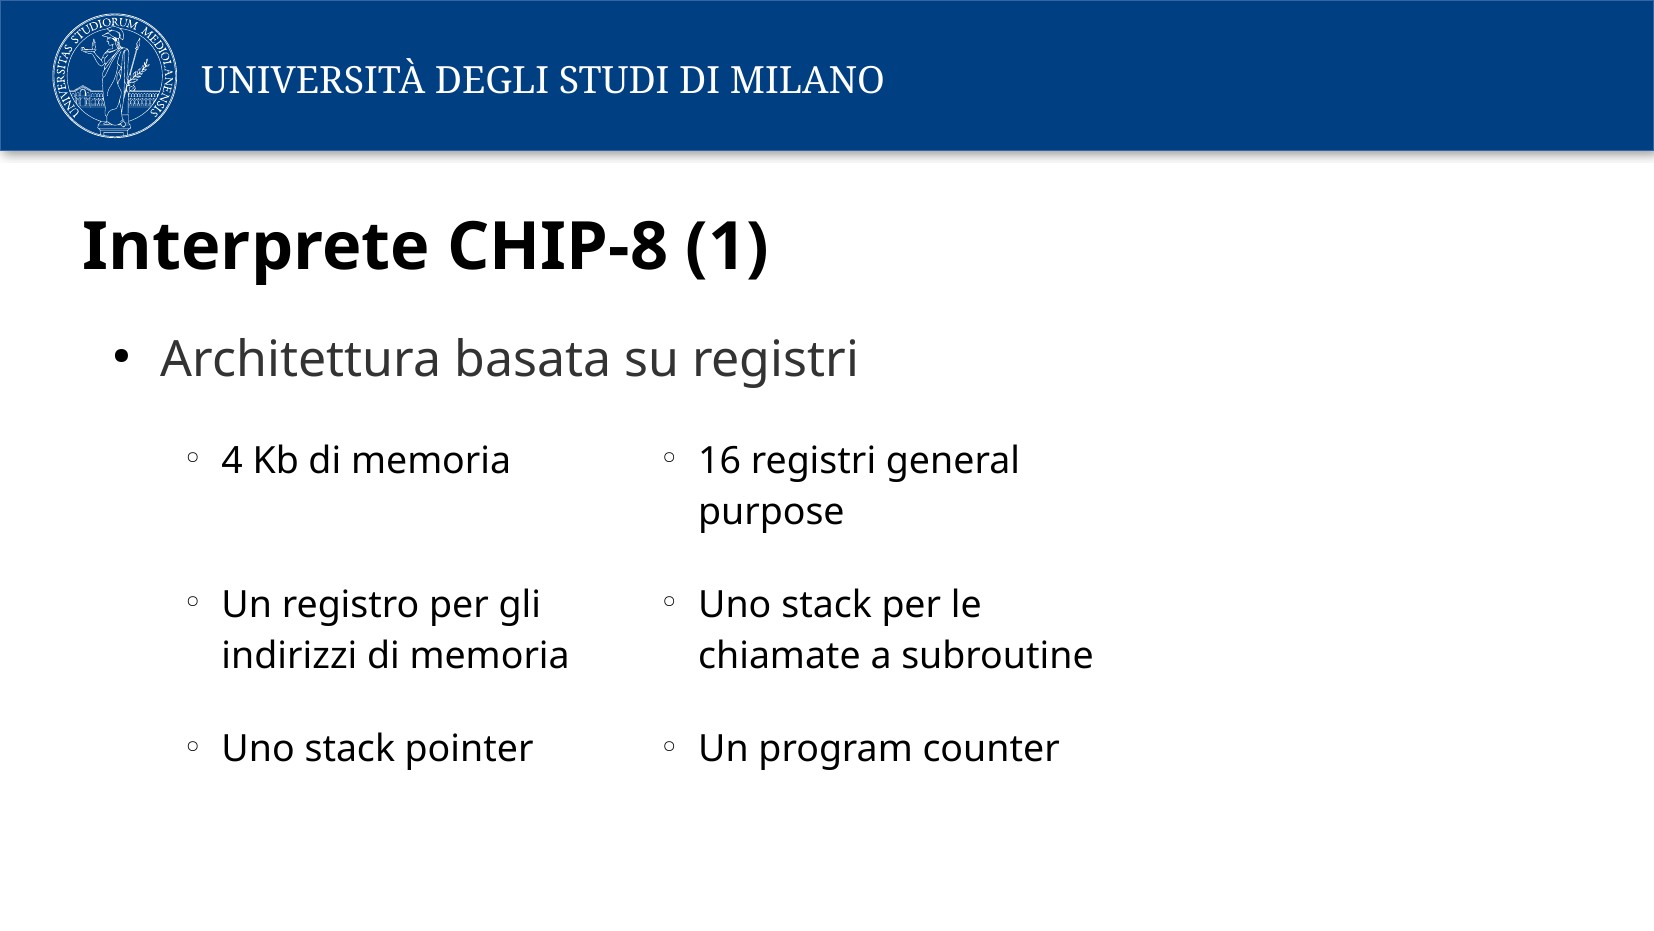

UNIVERSITÀ DEGLI STUDI DI MILANO
# Interprete CHIP-8 (1)
 Architettura basata su registri
| 4 Kb di memoria | 16 registri general purpose | |
| --- | --- | --- |
| Un registro per gli indirizzi di memoria | Uno stack per le chiamate a subroutine | |
| Uno stack pointer | Un program counter | |